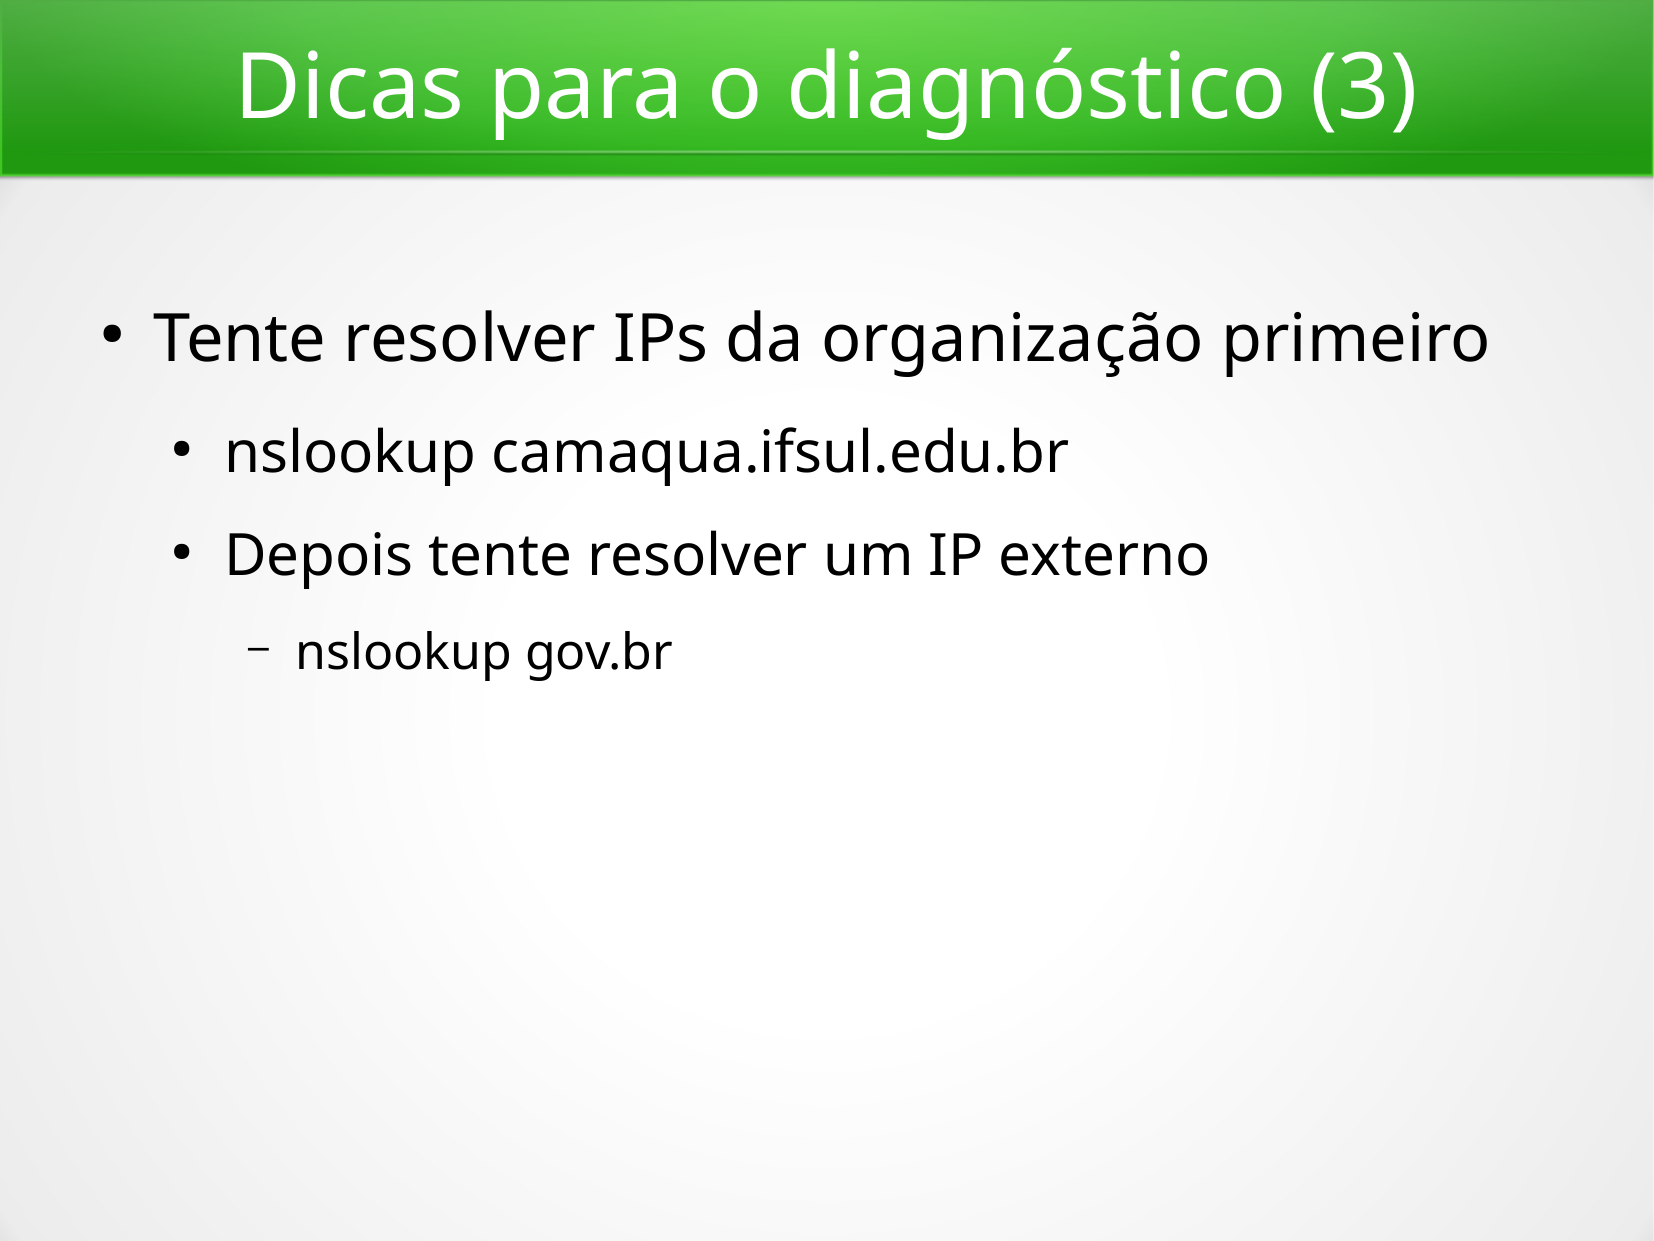

# Dicas para o diagnóstico (3)
Tente resolver IPs da organização primeiro
nslookup camaqua.ifsul.edu.br
Depois tente resolver um IP externo
nslookup gov.br